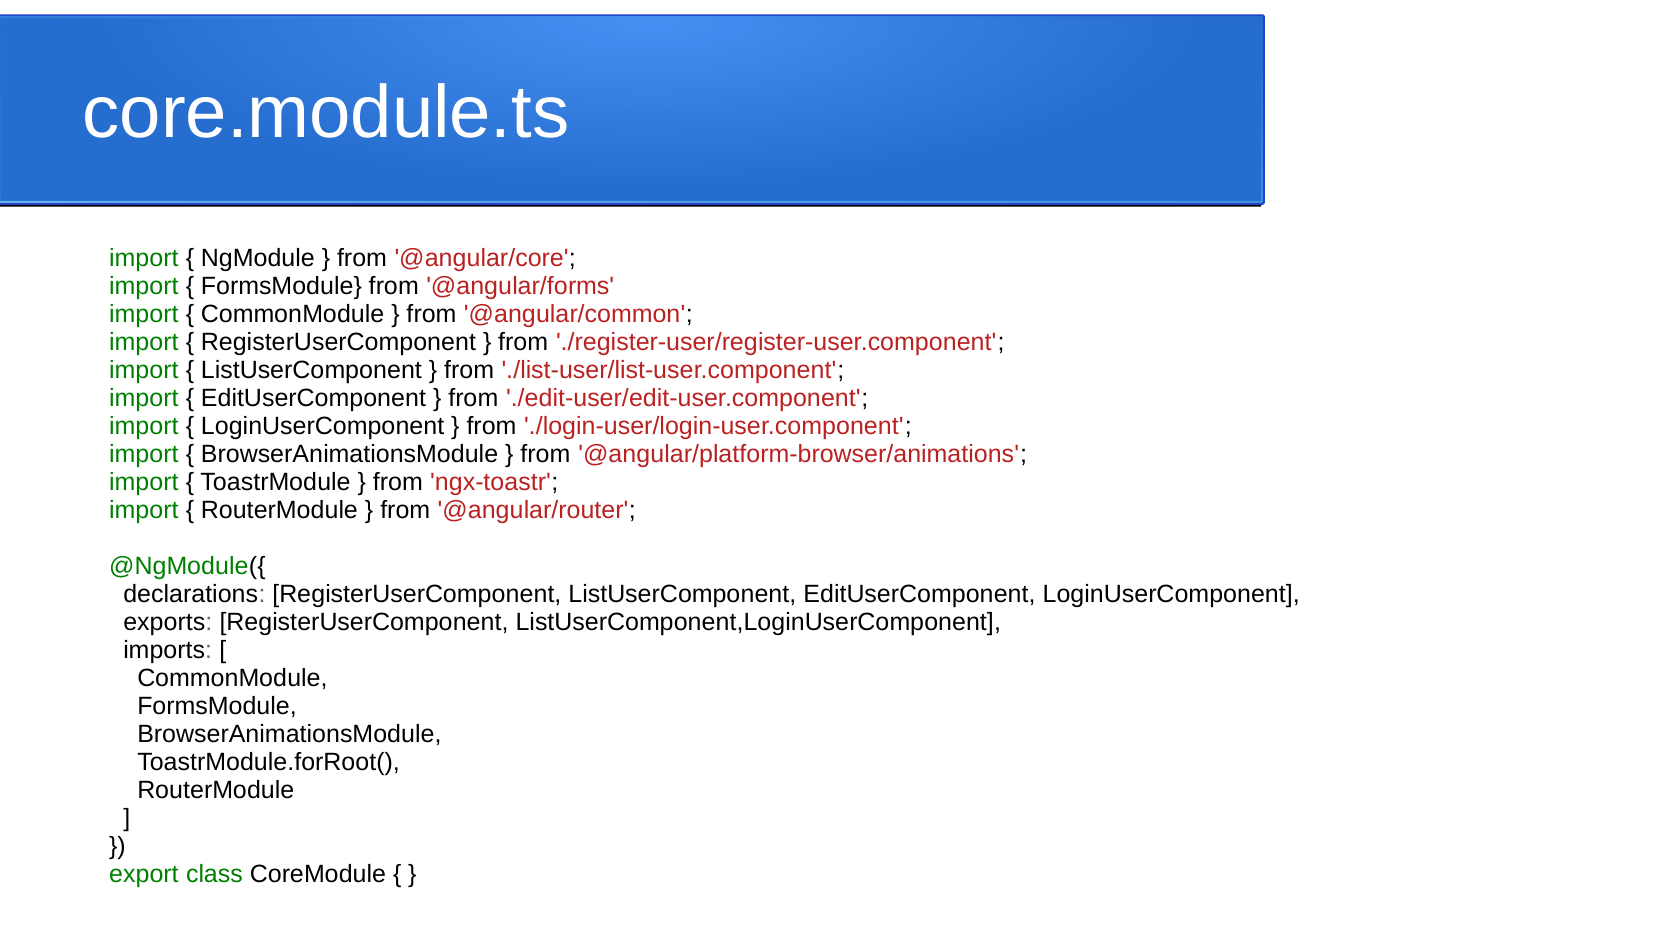

# core.module.ts
import { NgModule } from '@angular/core';
import { FormsModule} from '@angular/forms'
import { CommonModule } from '@angular/common';
import { RegisterUserComponent } from './register-user/register-user.component';
import { ListUserComponent } from './list-user/list-user.component';
import { EditUserComponent } from './edit-user/edit-user.component';
import { LoginUserComponent } from './login-user/login-user.component';
import { BrowserAnimationsModule } from '@angular/platform-browser/animations';
import { ToastrModule } from 'ngx-toastr';
import { RouterModule } from '@angular/router';
@NgModule({
 declarations: [RegisterUserComponent, ListUserComponent, EditUserComponent, LoginUserComponent],
 exports: [RegisterUserComponent, ListUserComponent,LoginUserComponent],
 imports: [
 CommonModule,
 FormsModule,
 BrowserAnimationsModule,
 ToastrModule.forRoot(),
 RouterModule
 ]
})
export class CoreModule { }